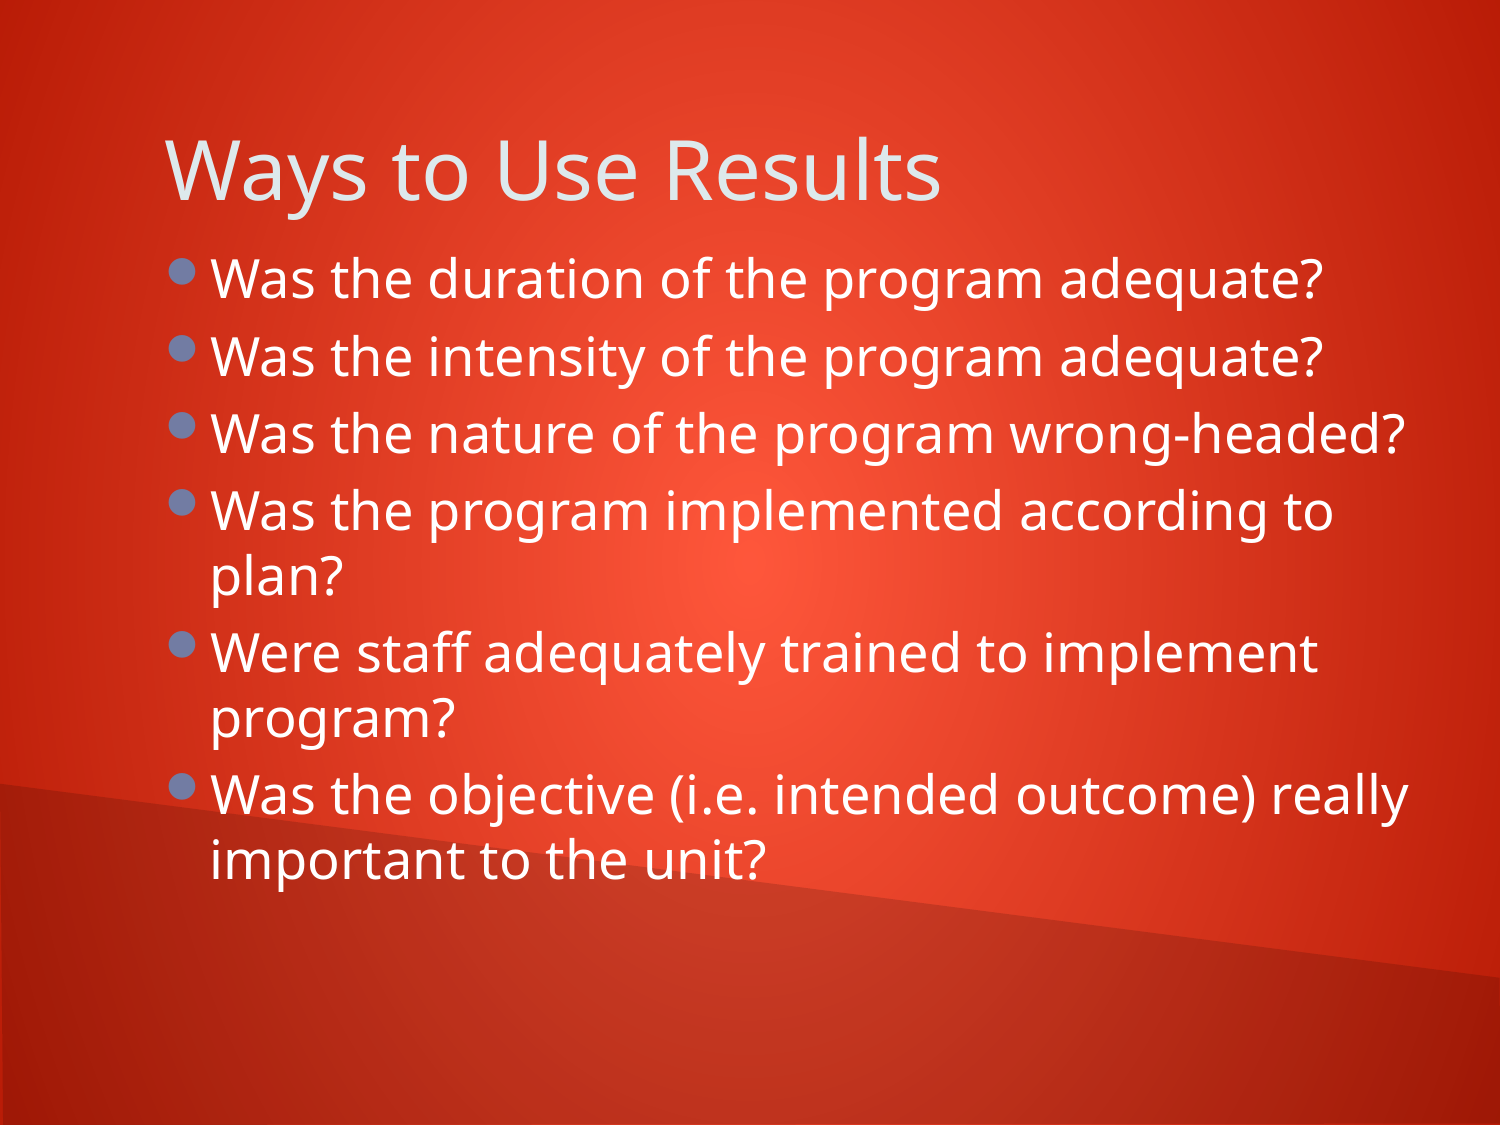

# Ways to Use Results
Was the duration of the program adequate?
Was the intensity of the program adequate?
Was the nature of the program wrong-headed?
Was the program implemented according to plan?
Were staff adequately trained to implement program?
Was the objective (i.e. intended outcome) really important to the unit?